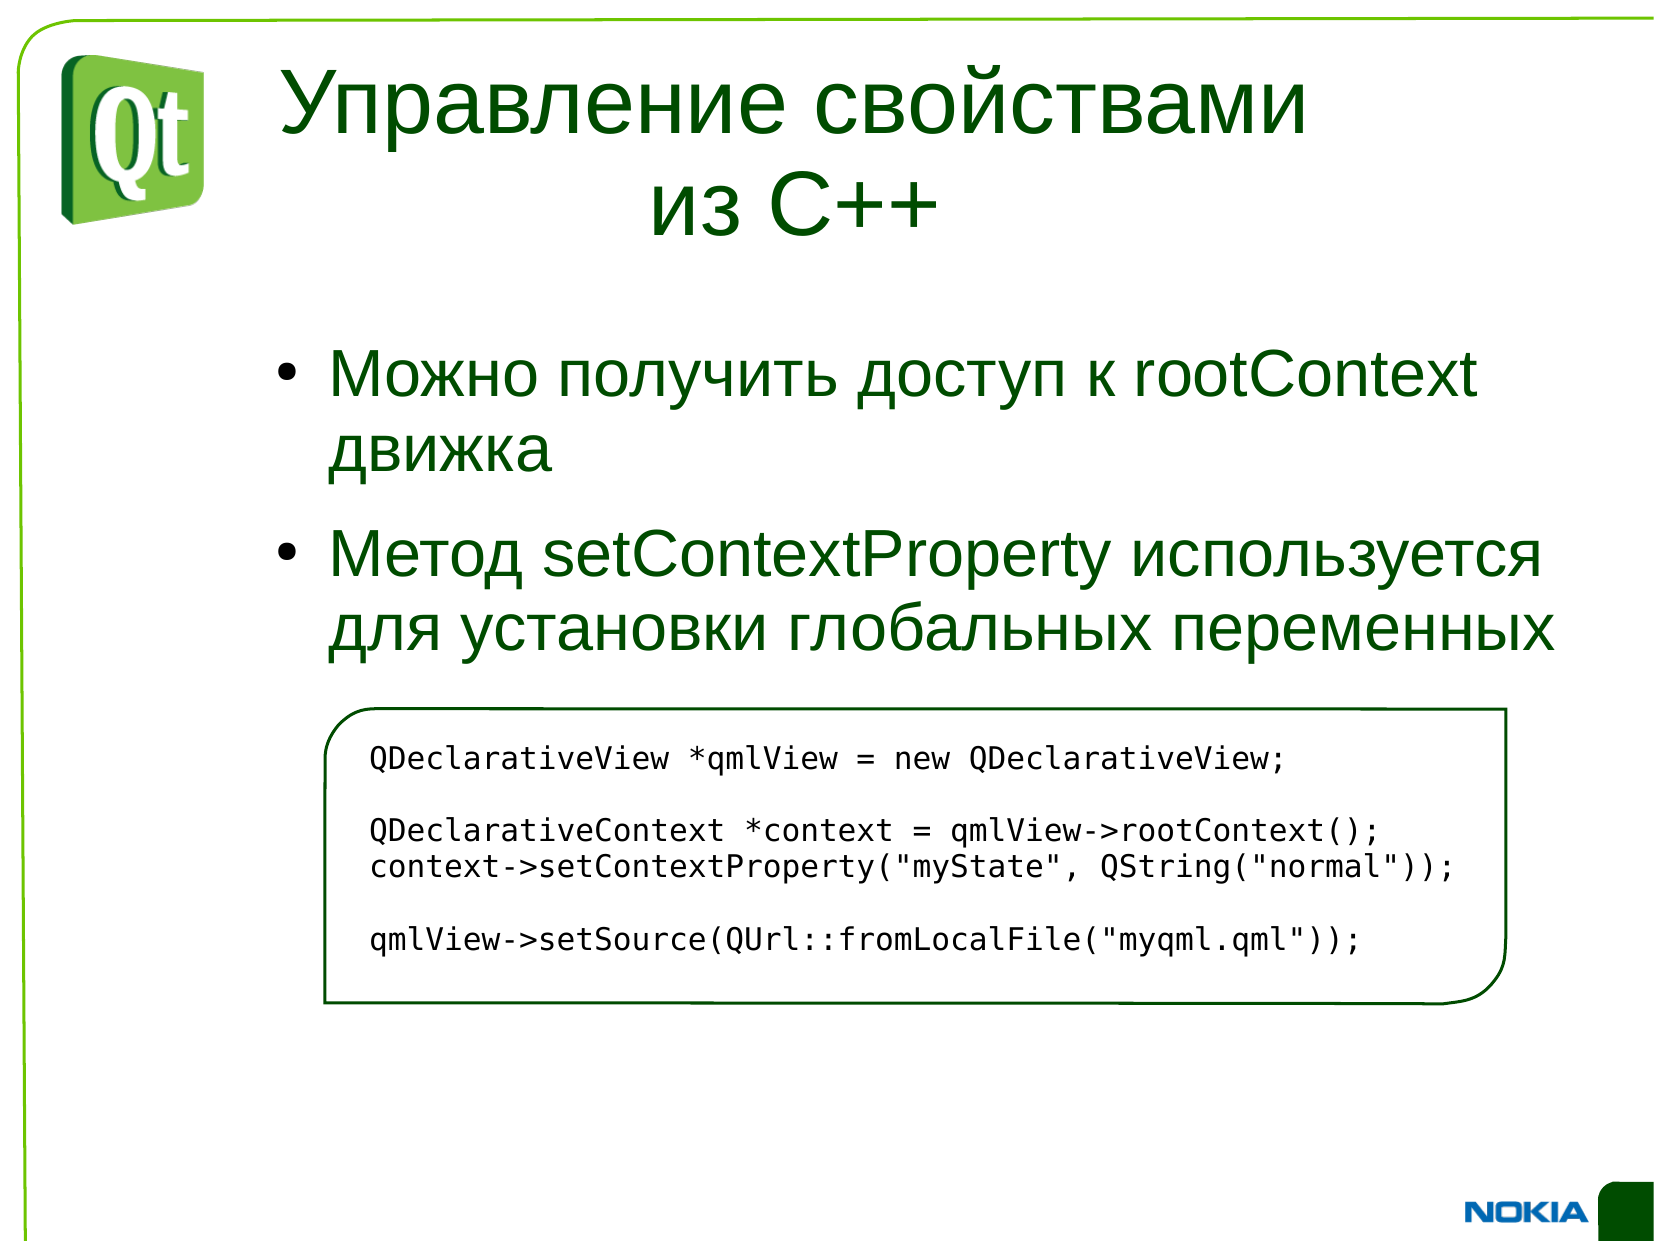

# Управление свойствами из C++
Можно получить доступ к rootContext движка
Метод setContextProperty используется для установки глобальных переменных
QDeclarativeView *qmlView = new QDeclarativeView;
QDeclarativeContext *context = qmlView->rootContext();
context->setContextProperty("myState", QString("normal"));
qmlView->setSource(QUrl::fromLocalFile("myqml.qml"));